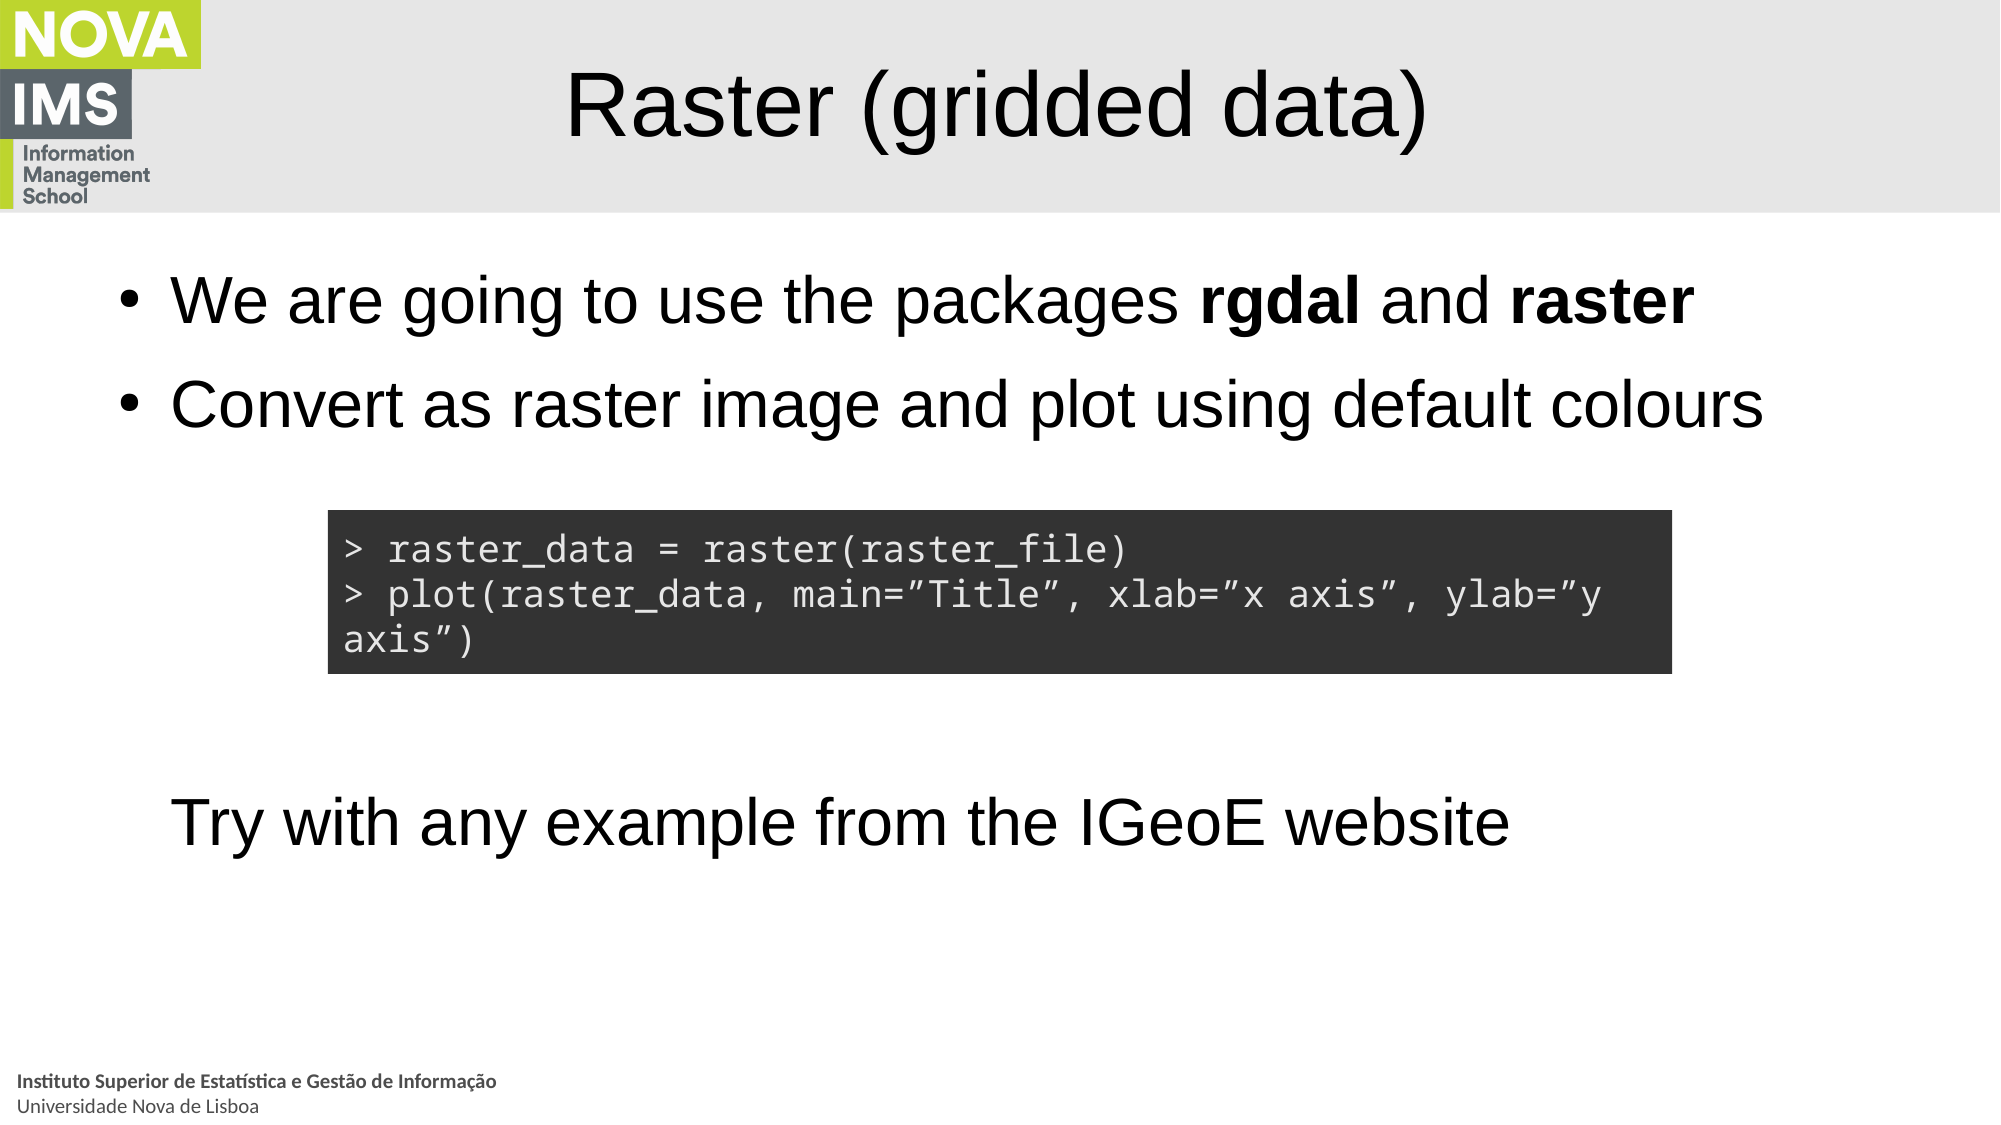

# Raster (gridded data)
We are going to use the packages rgdal and raster
Convert as raster image and plot using default colours
Try with any example from the IGeoE website
> raster_data = raster(raster_file)
> plot(raster_data, main=”Title”, xlab=”x axis”, ylab=”y axis”)